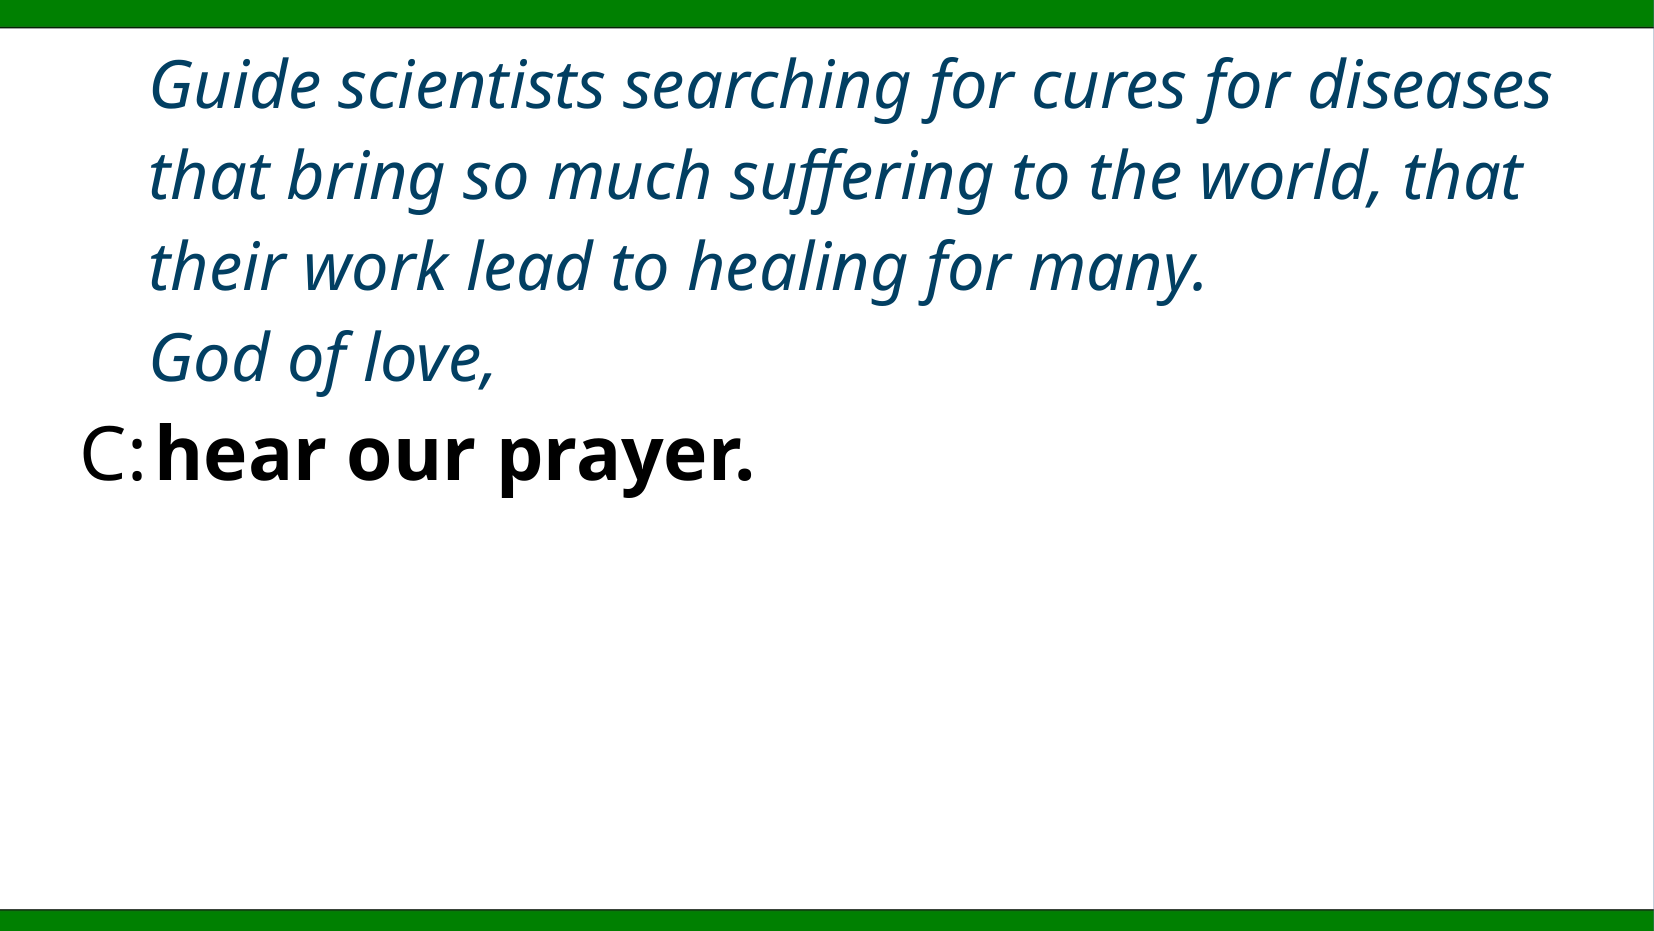

Guide scientists searching for cures for diseases
 that bring so much suffering to the world, that
 their work lead to healing for many.
 God of love,
C:	hear our prayer.